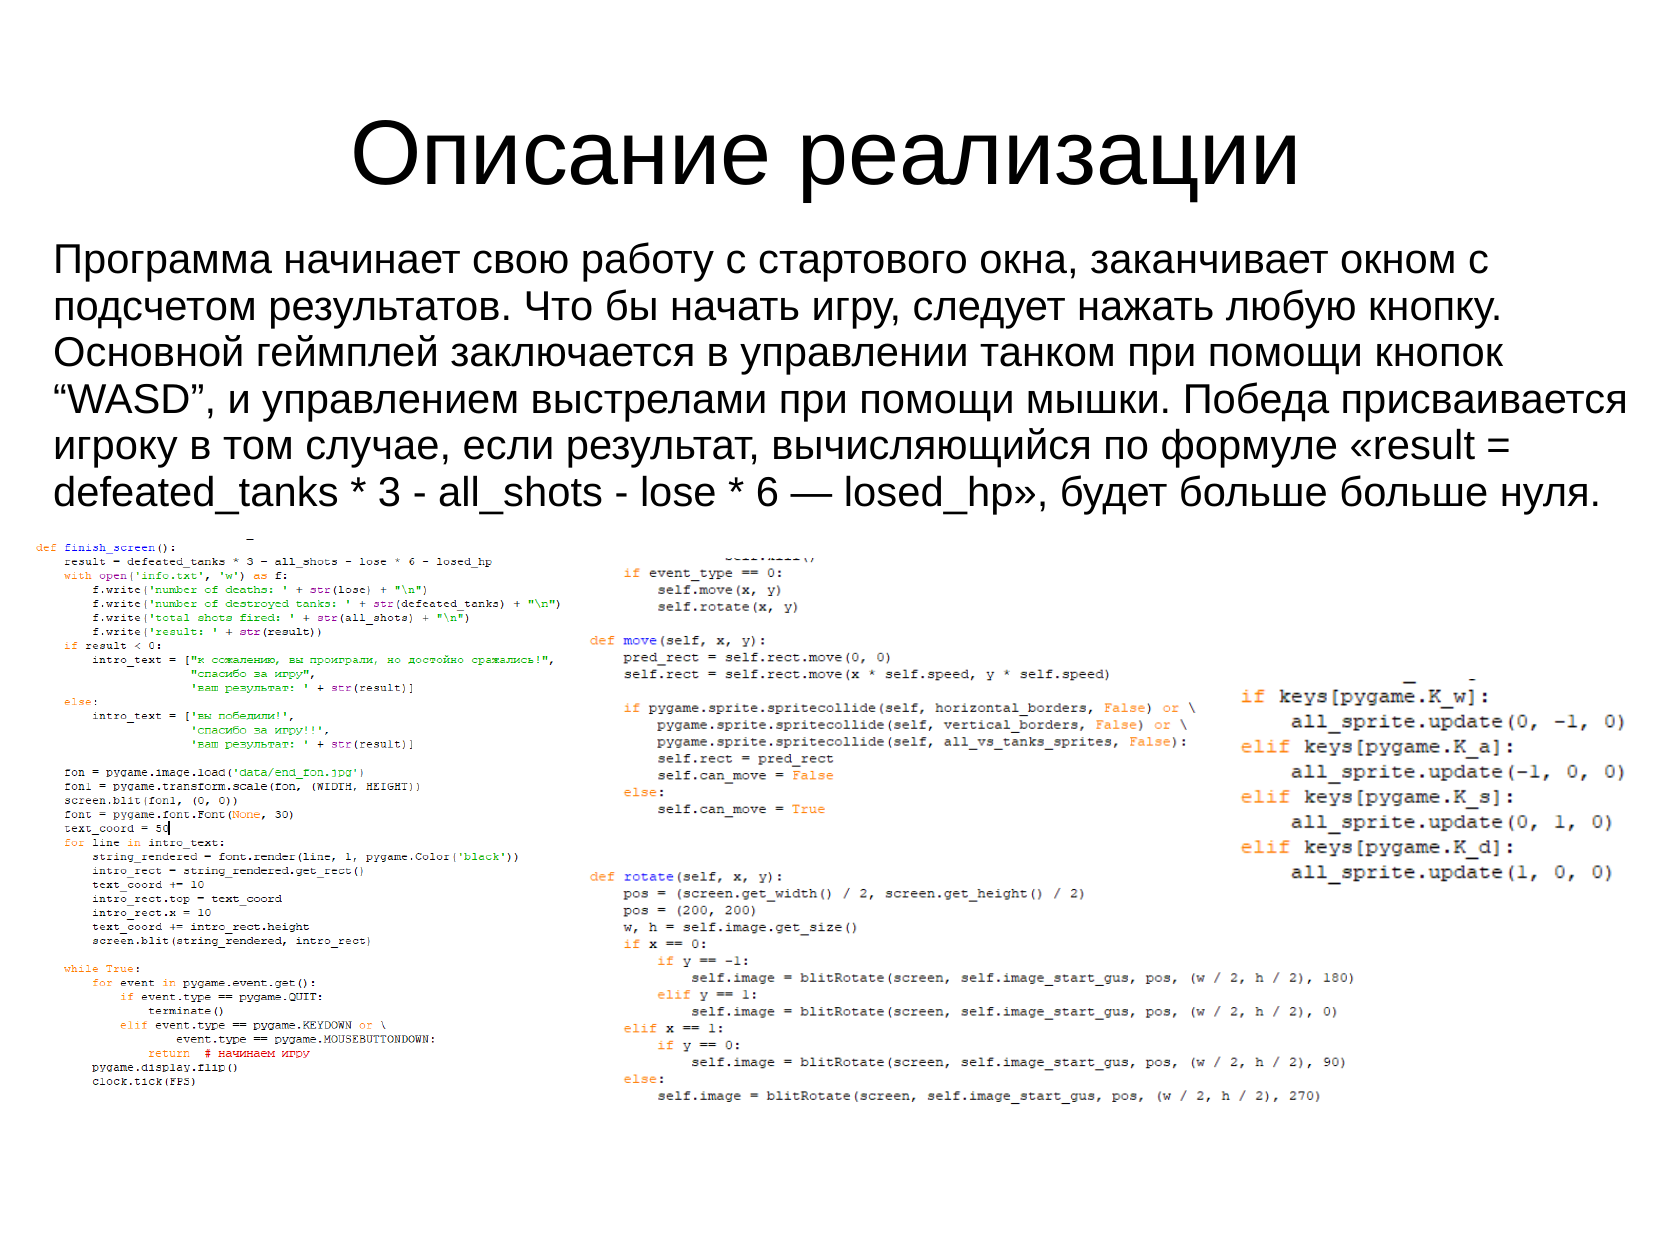

# Описание реализации
Программа начинает свою работу с стартового окна, заканчивает окном с подсчетом результатов. Что бы начать игру, следует нажать любую кнопку. Основной геймплей заключается в управлении танком при помощи кнопок “WASD”, и управлением выстрелами при помощи мышки. Победа присваивается игроку в том случае, если результат, вычисляющийся по формуле «result = defeated_tanks * 3 - all_shots - lose * 6 — losed_hp», будет больше больше нуля.